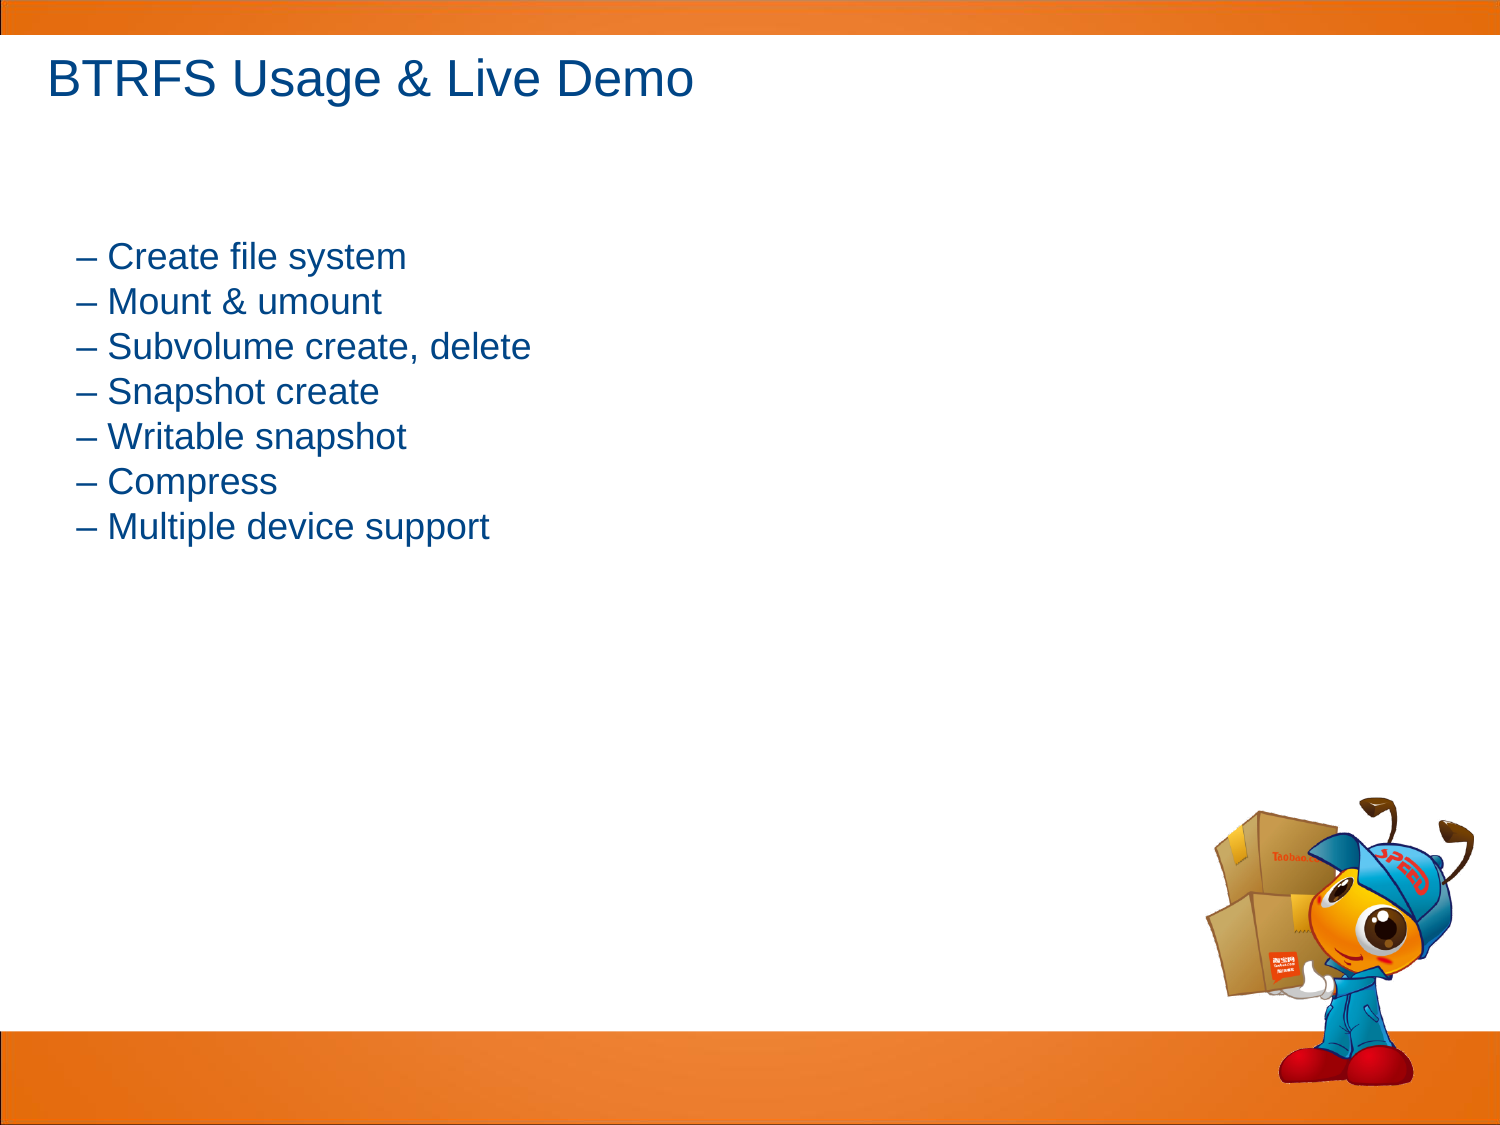

BTRFS Usage & Live Demo
– Create file system
– Mount & umount
– Subvolume create, delete
– Snapshot create
– Writable snapshot
– Compress
– Multiple device support